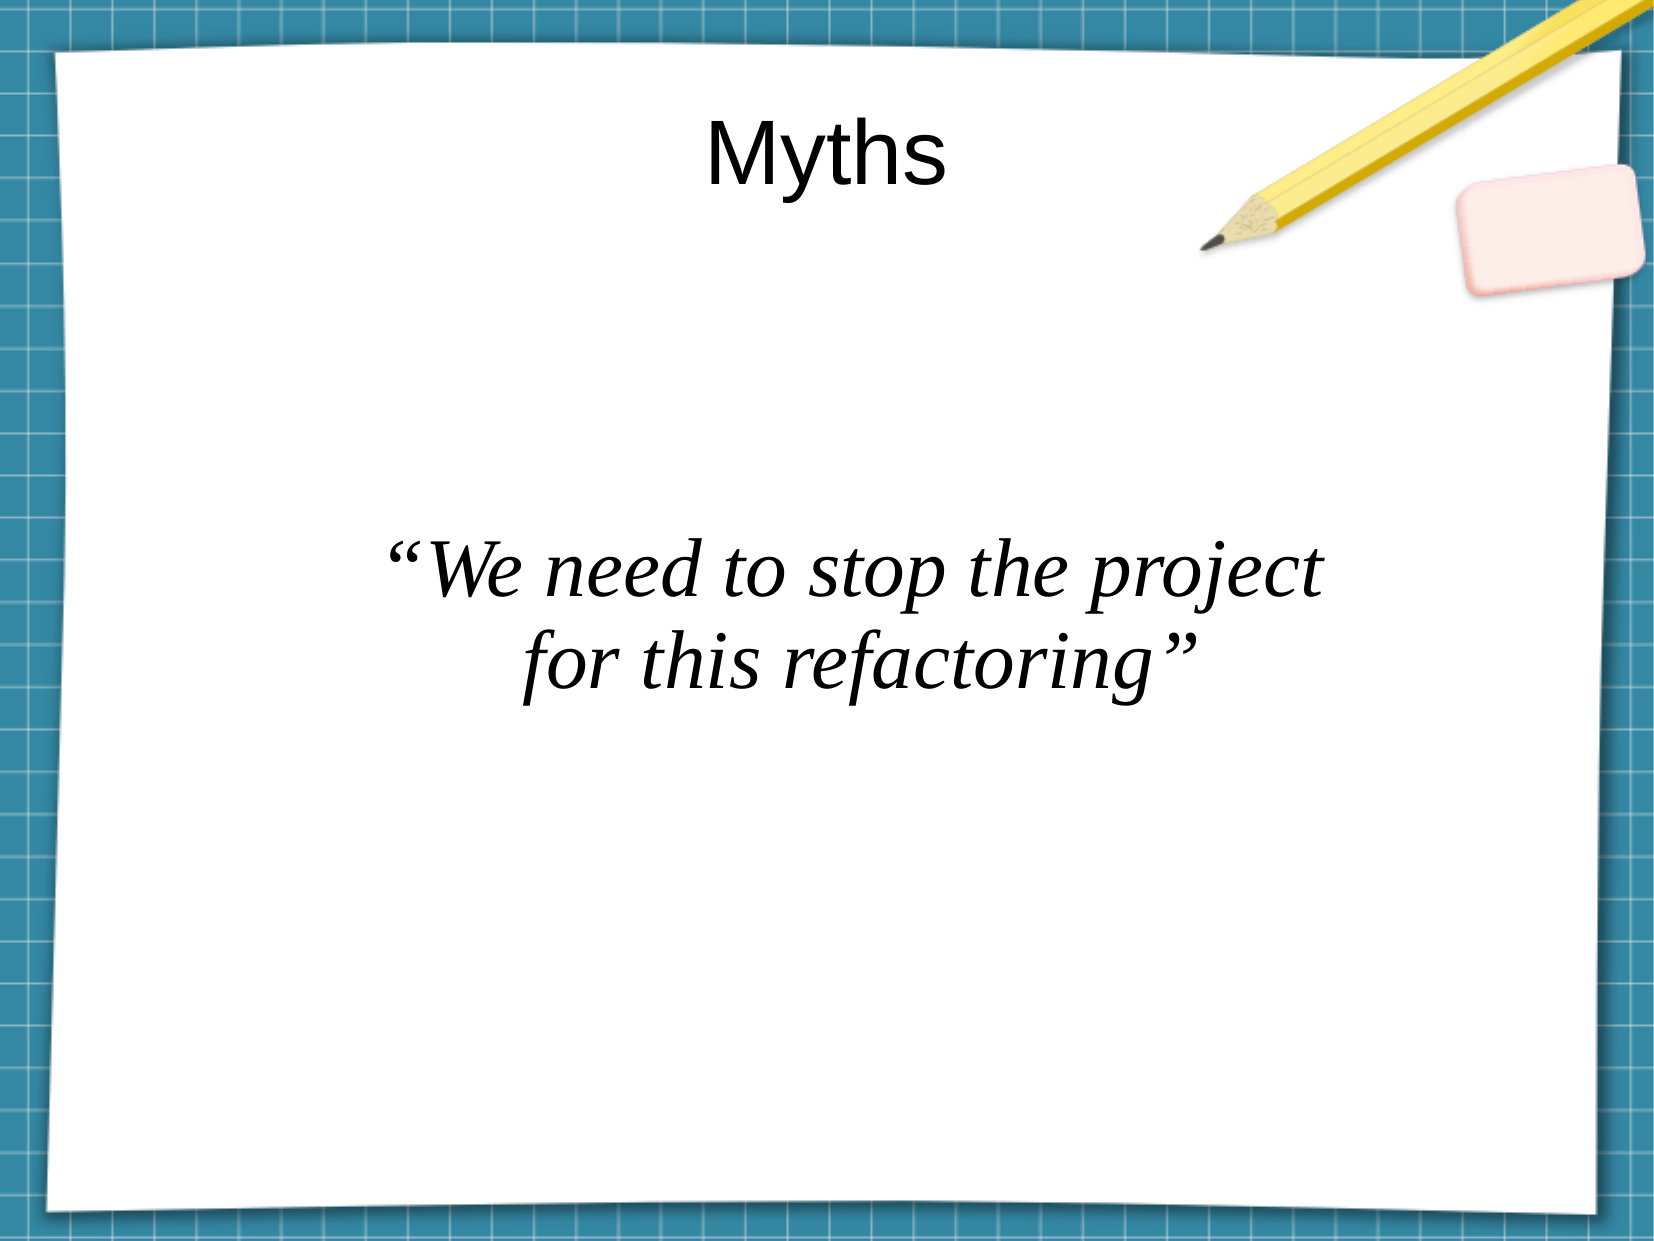

# Myths
“We need to stop the project
for this refactoring”